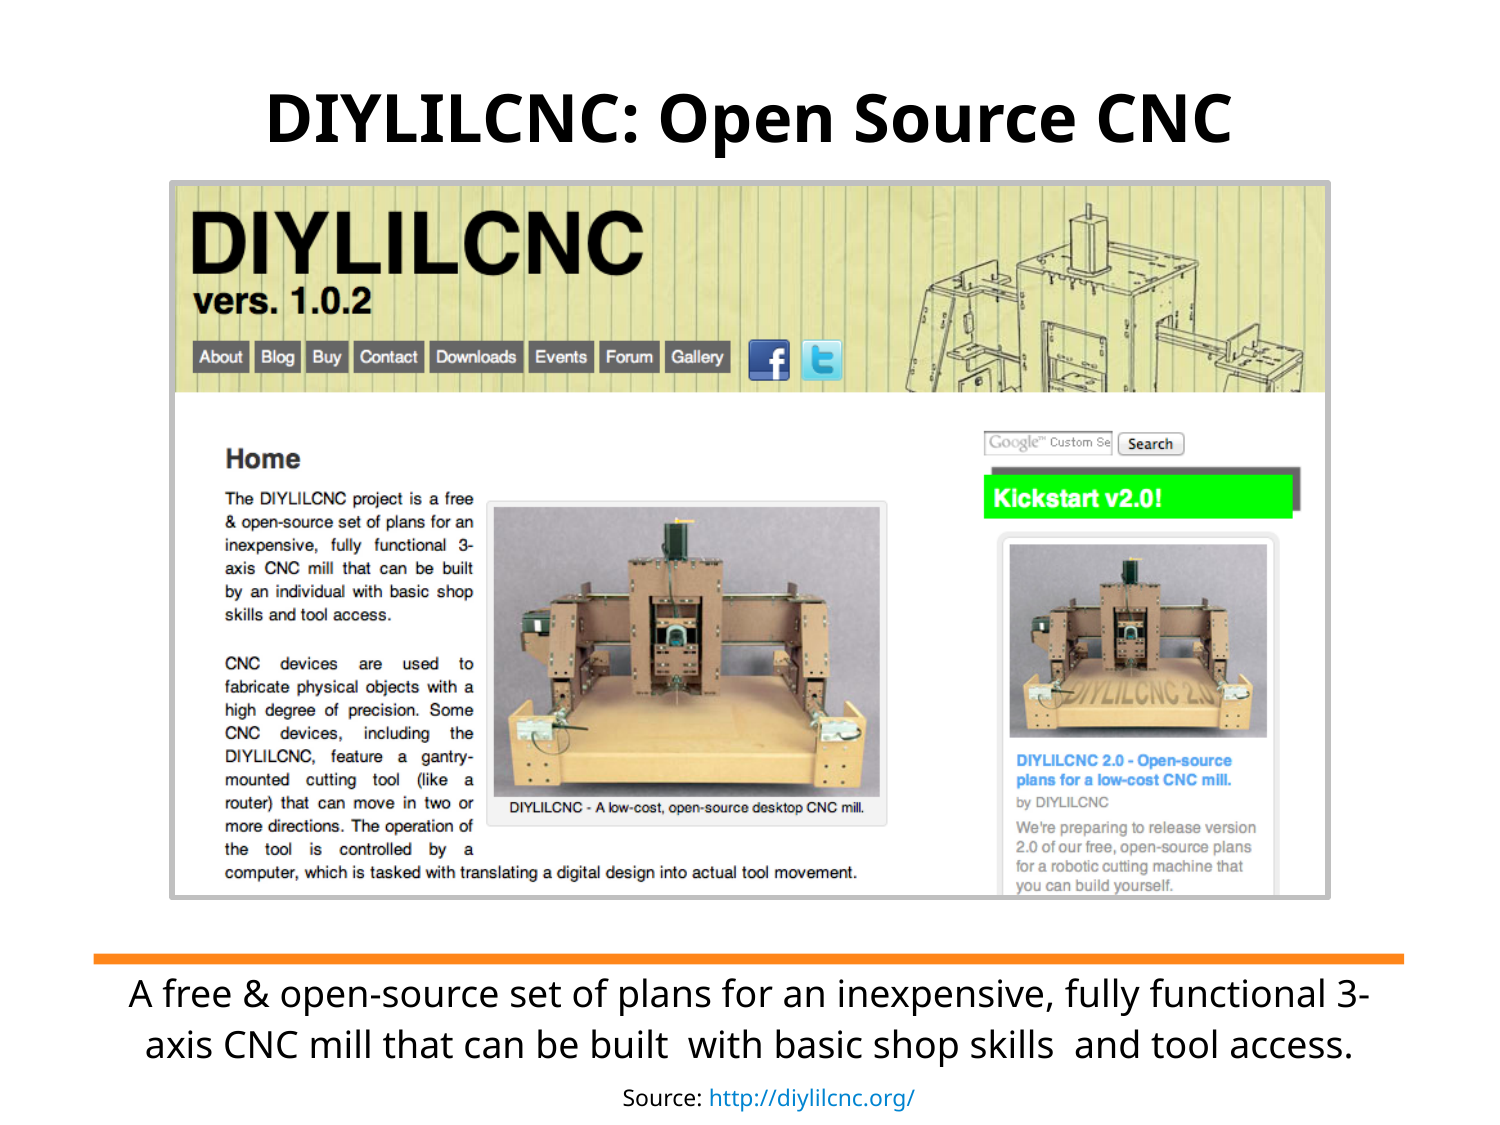

# DIYLILCNC: Open Source CNC
A free & open-source set of plans for an inexpensive, fully functional 3-axis CNC mill that can be built with basic shop skills and tool access.
Source: http://diylilcnc.org/